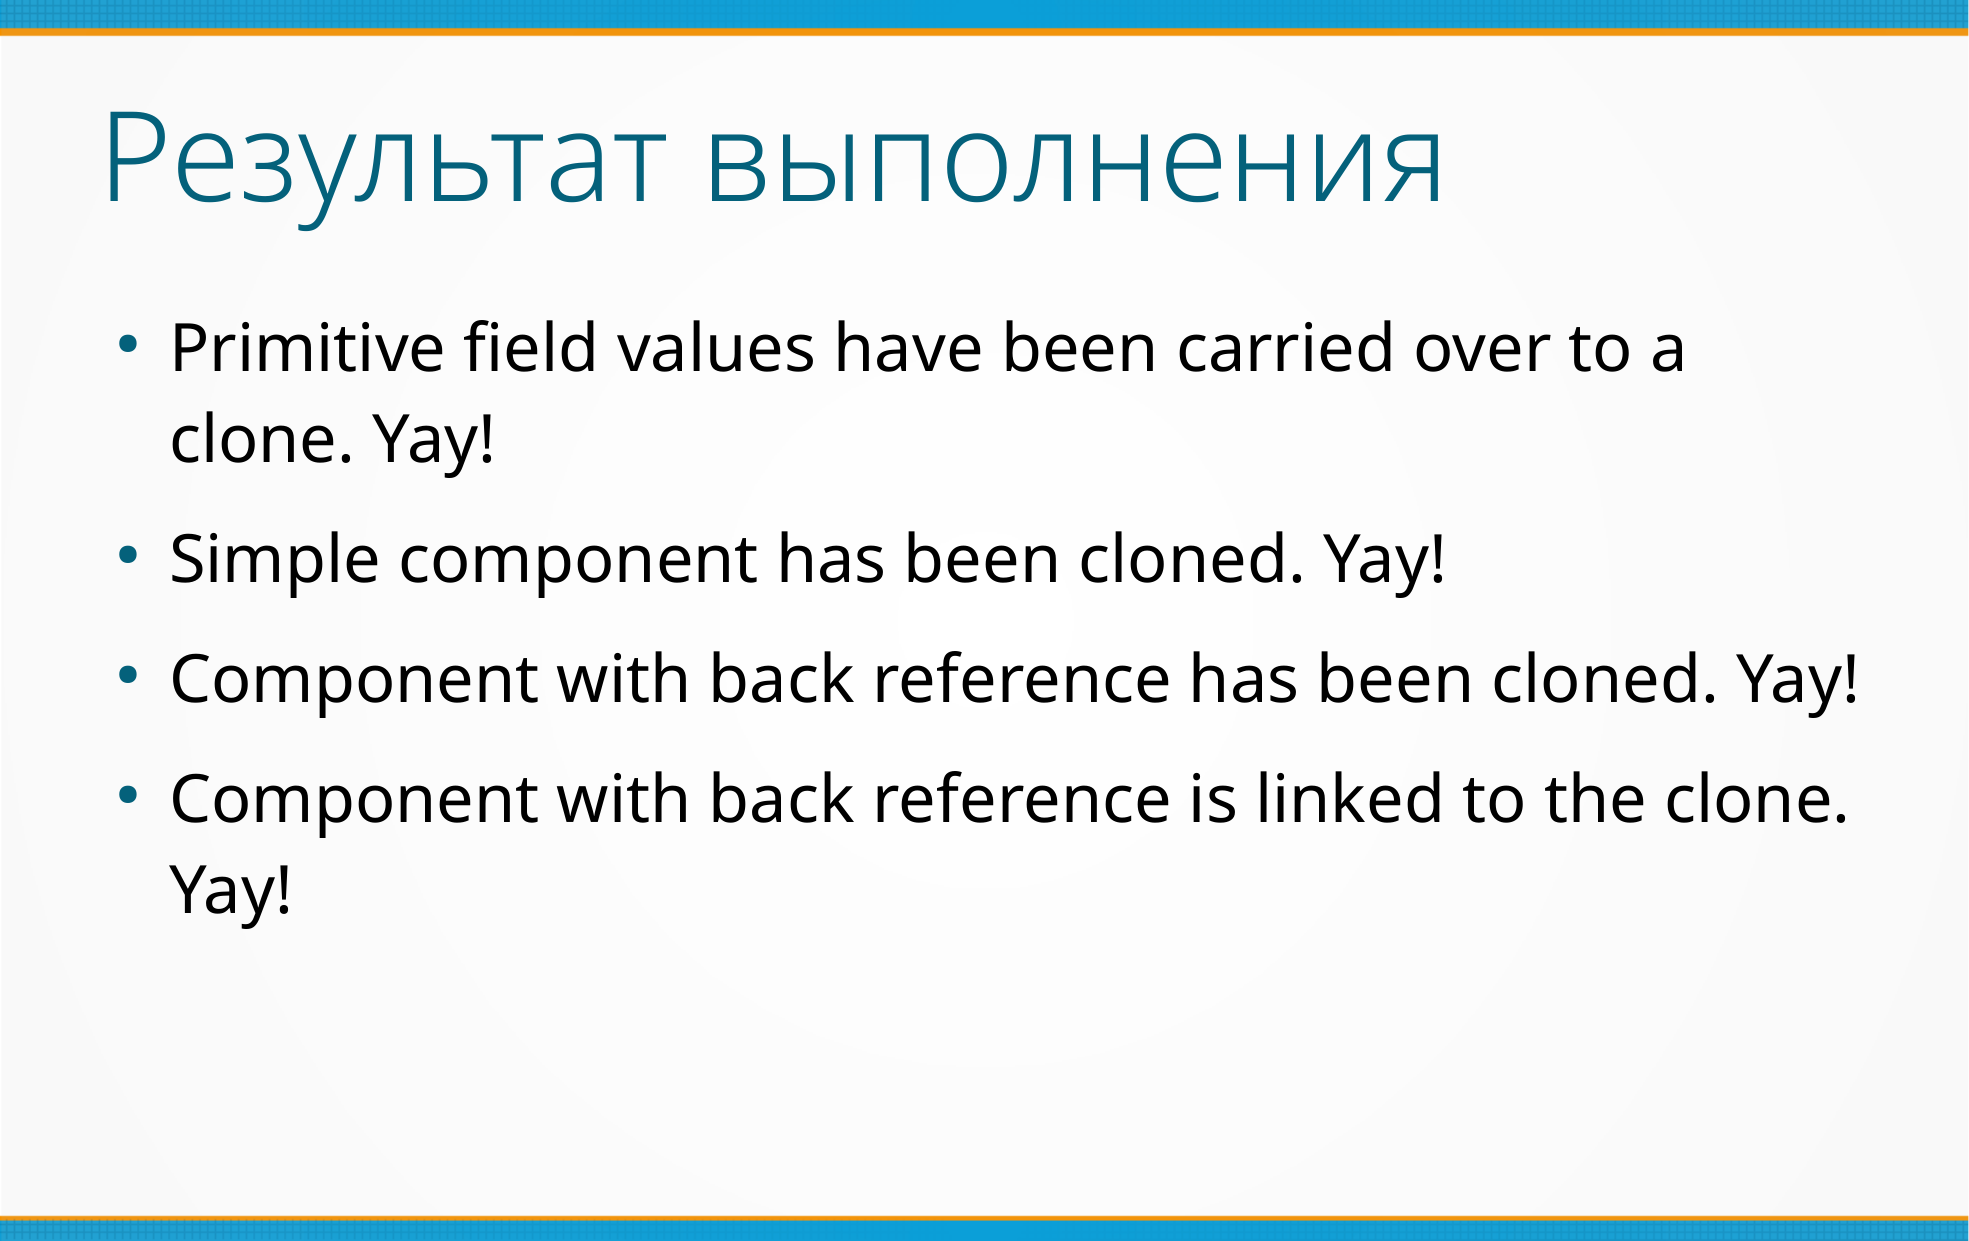

# Результат выполнения
Primitive field values have been carried over to a clone. Yay!
Simple component has been cloned. Yay!
Component with back reference has been cloned. Yay!
Component with back reference is linked to the clone. Yay!